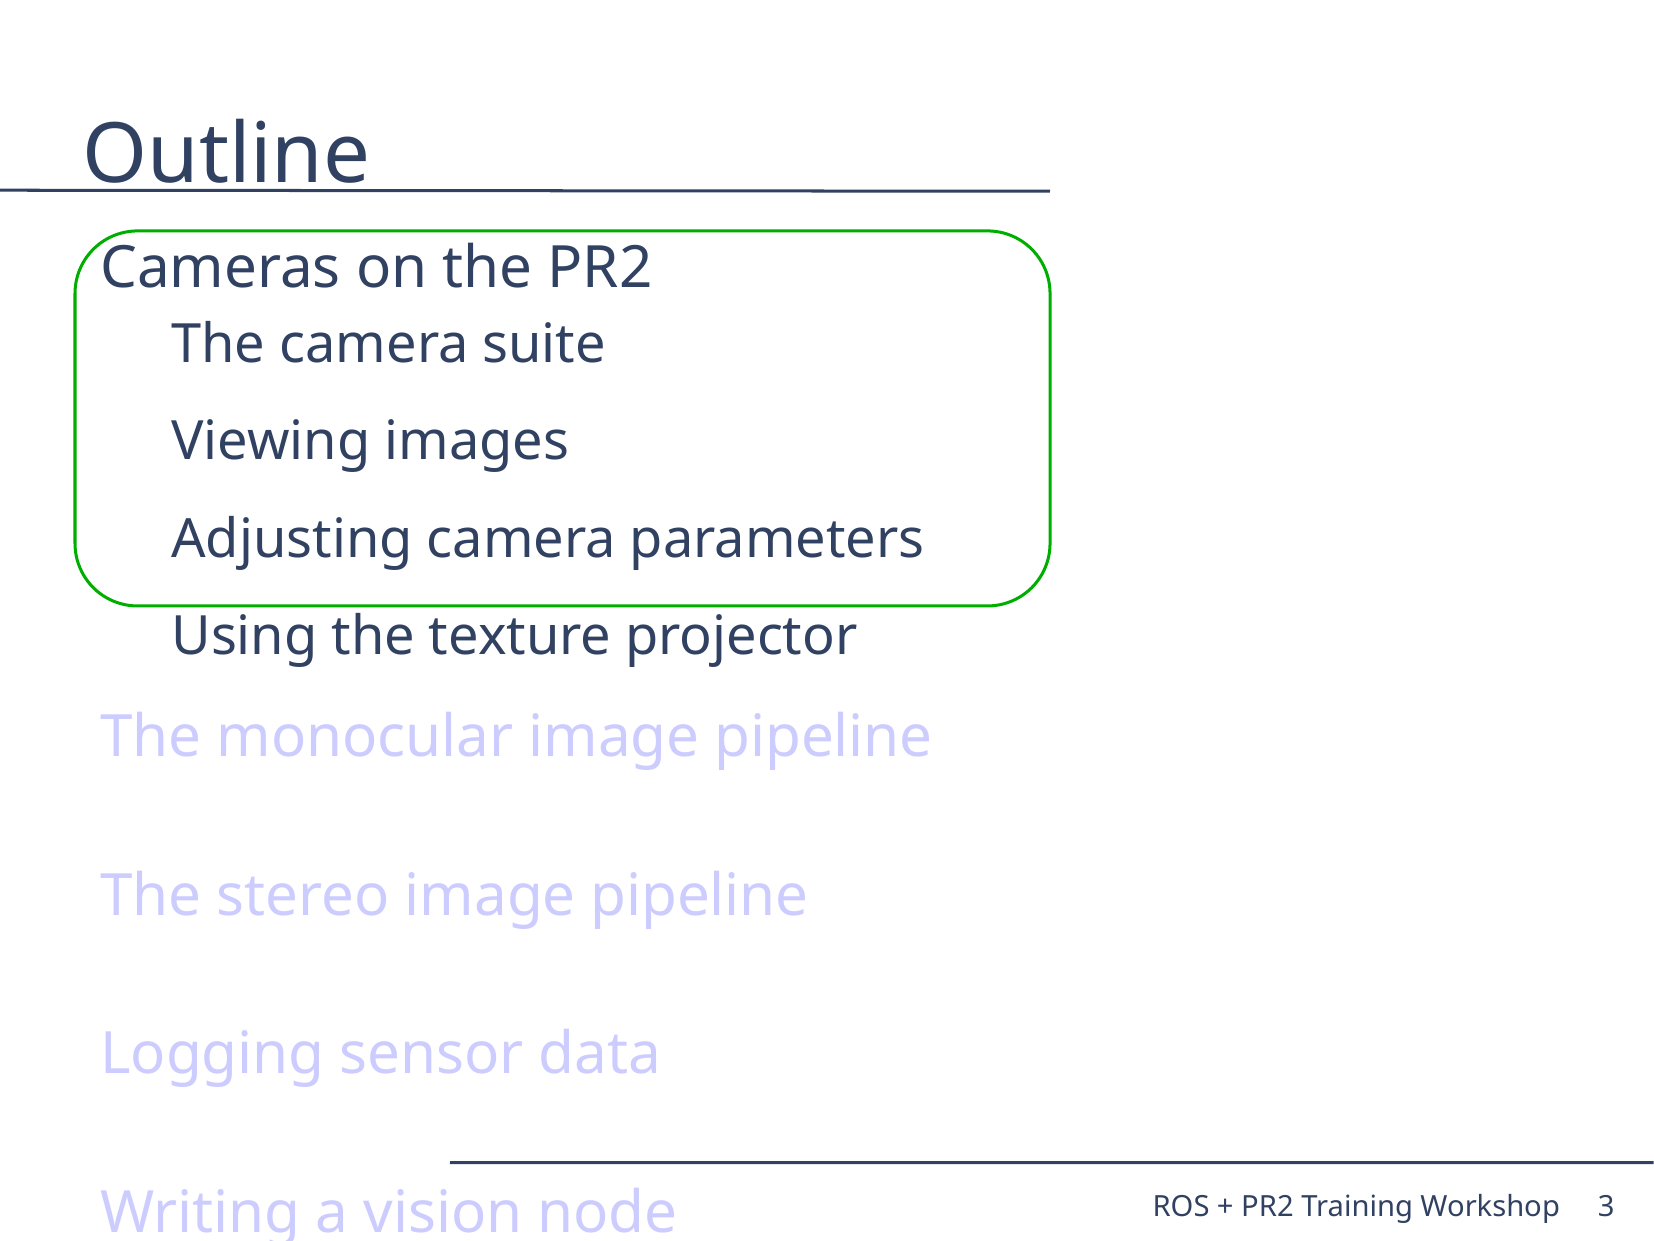

# Outline
Cameras on the PR2
The camera suite
Viewing images
Adjusting camera parameters
Using the texture projector
The monocular image pipeline
The stereo image pipeline
Logging sensor data
Writing a vision node